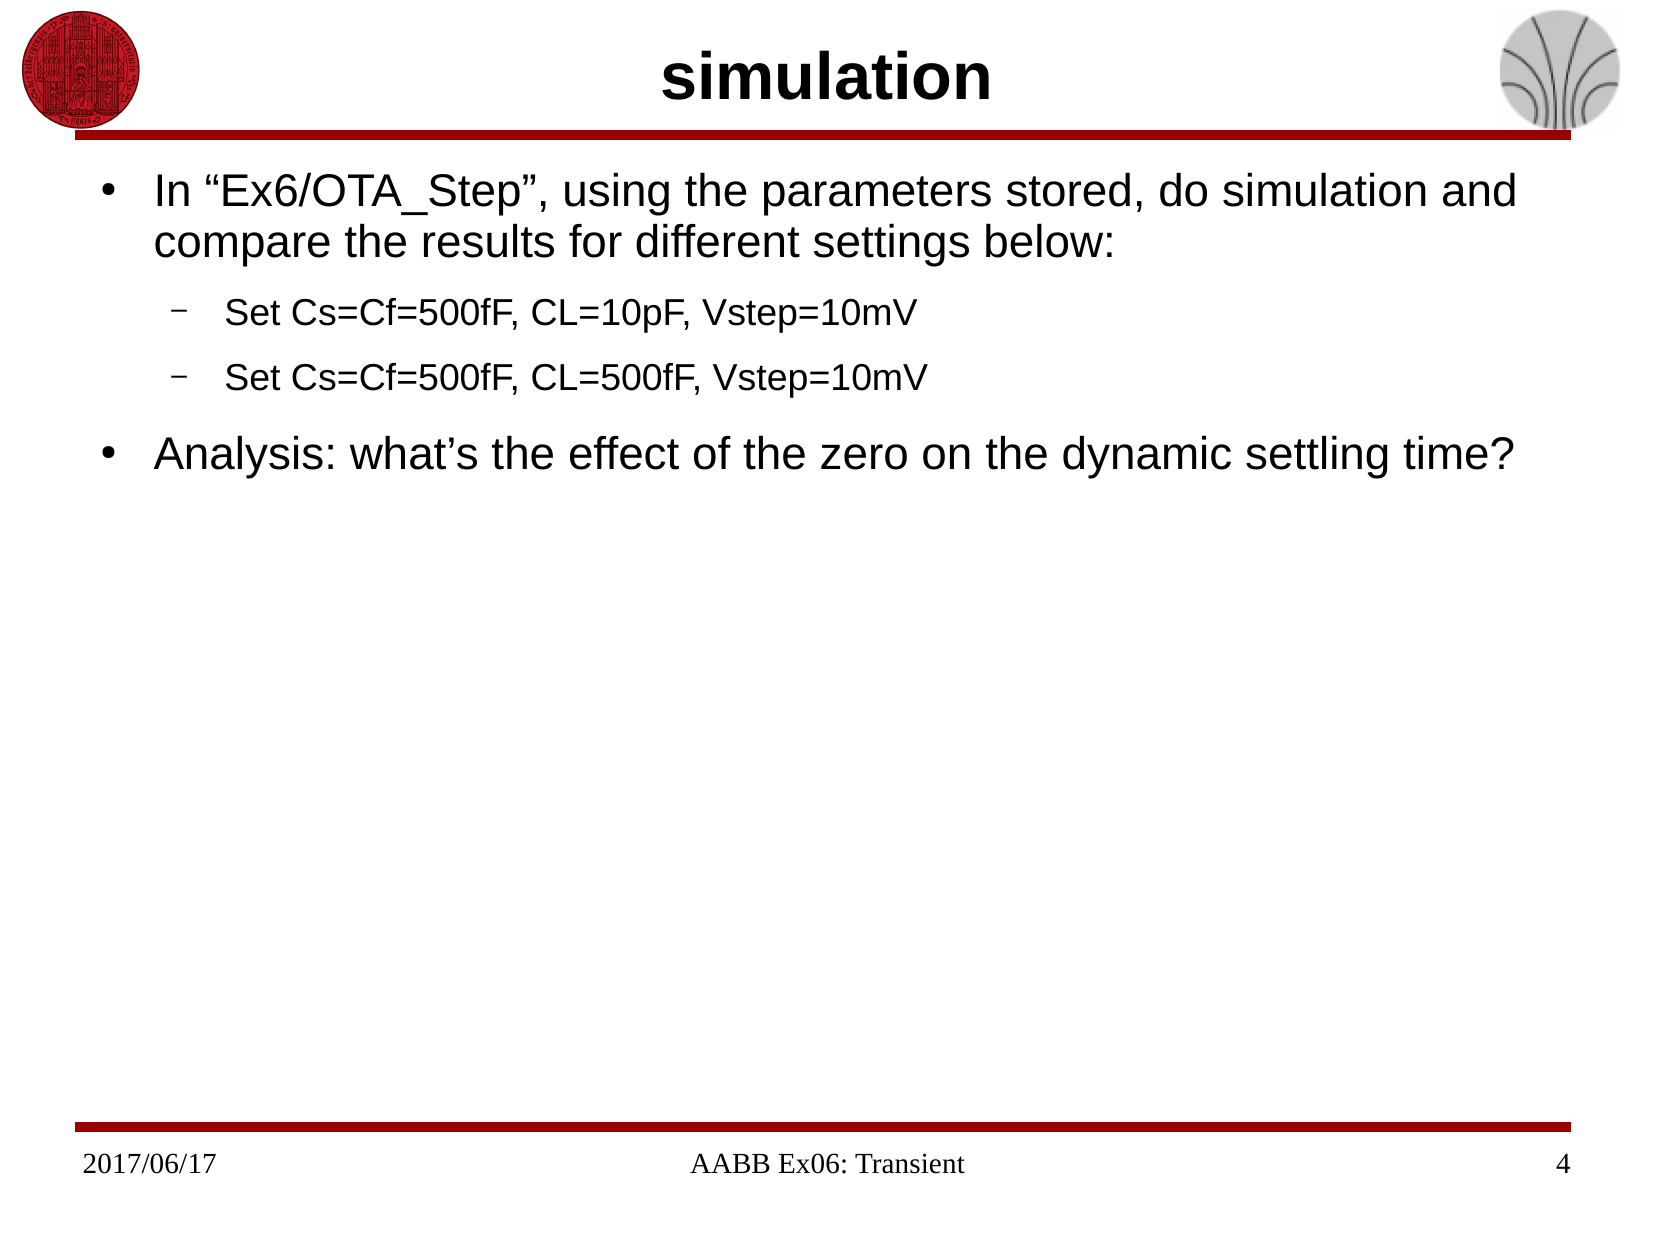

# simulation
In “Ex6/OTA_Step”, using the parameters stored, do simulation and compare the results for different settings below:
Set Cs=Cf=500fF, CL=10pF, Vstep=10mV
Set Cs=Cf=500fF, CL=500fF, Vstep=10mV
Analysis: what’s the effect of the zero on the dynamic settling time?
2017/06/17
AABB Ex06: Transient
4